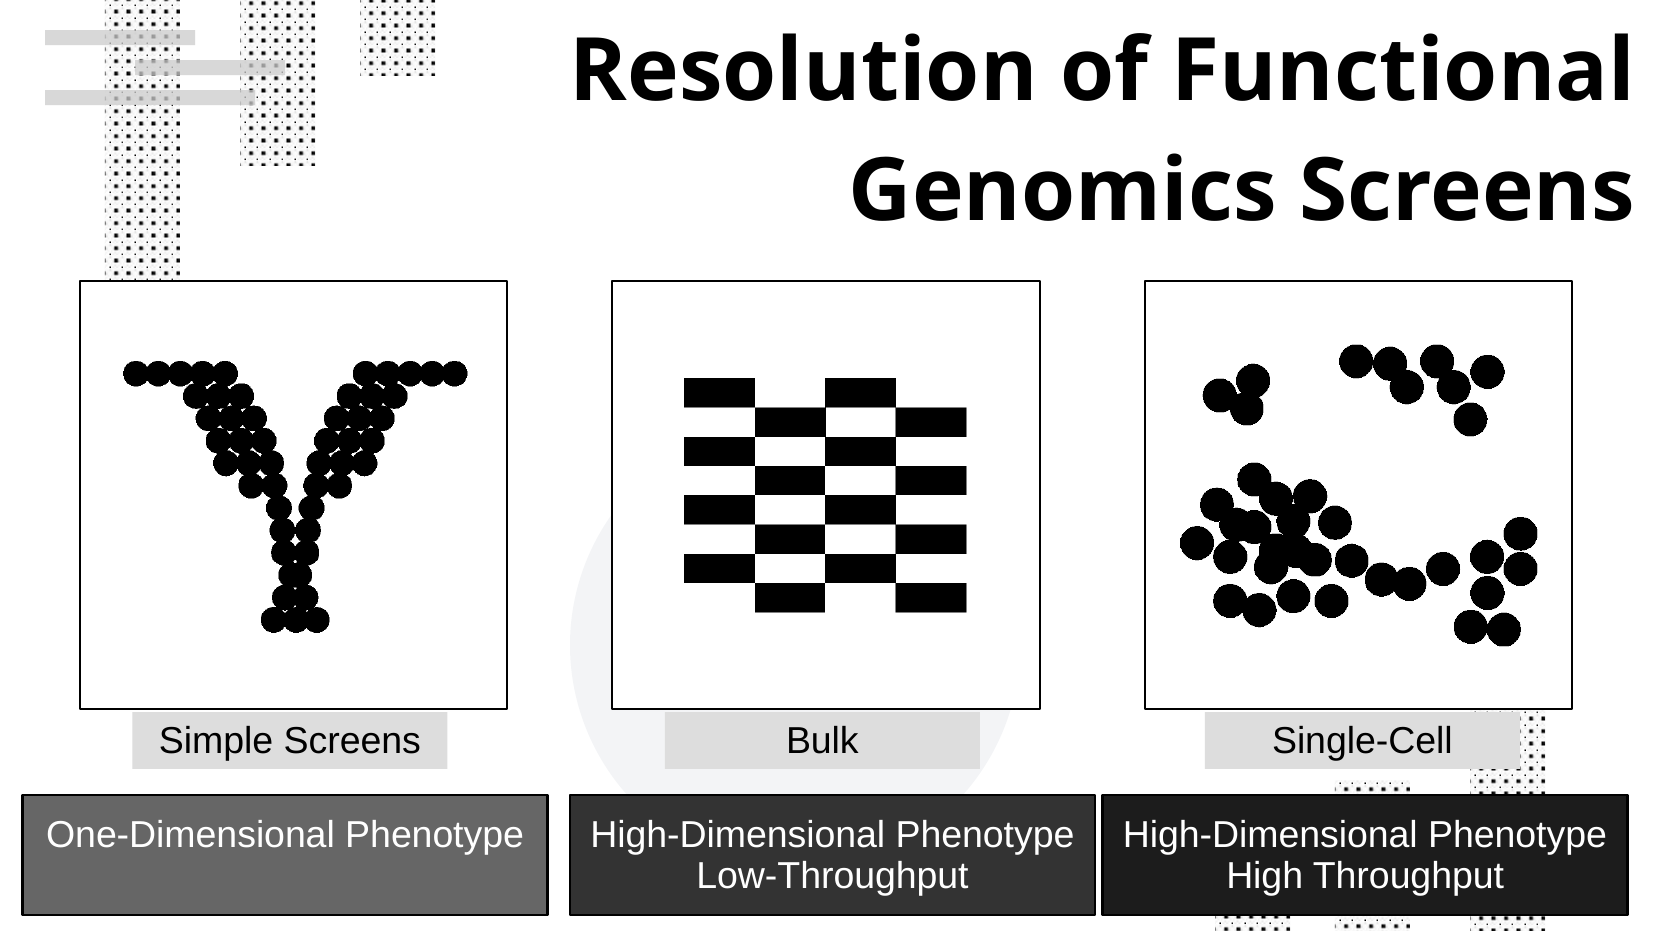

Resolution of Functional Genomics Screens
Simple Screens
Bulk
Single-Cell
One-Dimensional Phenotype
High-Dimensional Phenotype
Low-Throughput
High-Dimensional Phenotype
High Throughput